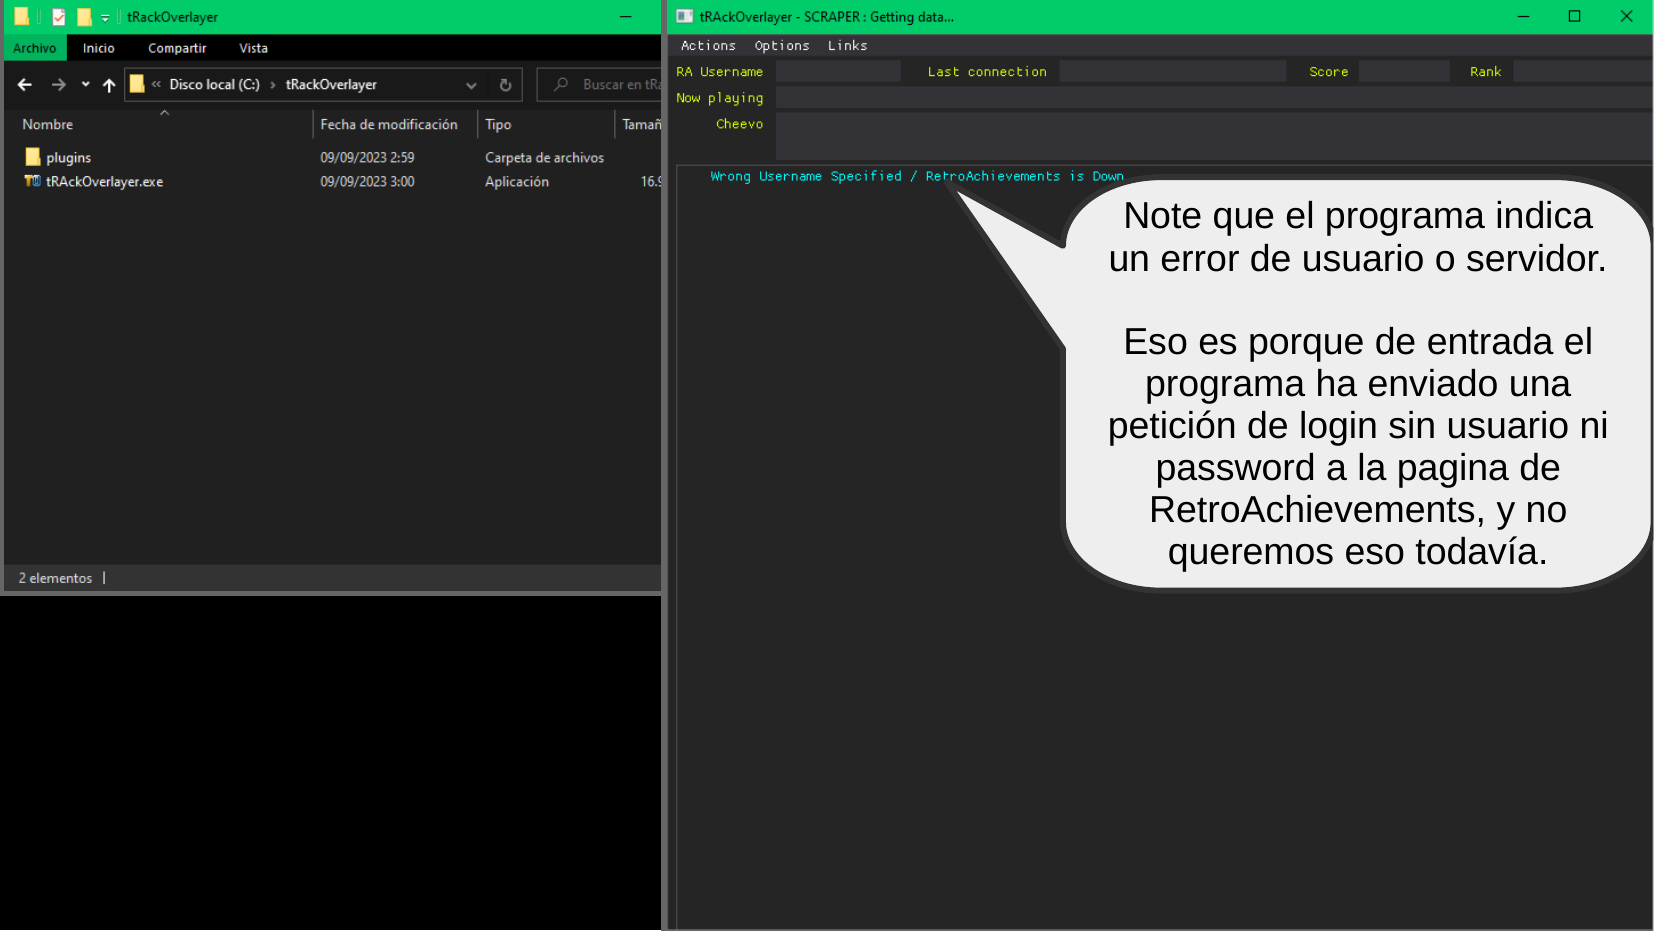

Note que el programa indica un error de usuario o servidor.
Eso es porque de entrada el programa ha enviado una petición de login sin usuario ni password a la pagina de RetroAchievements, y no queremos eso todavía.